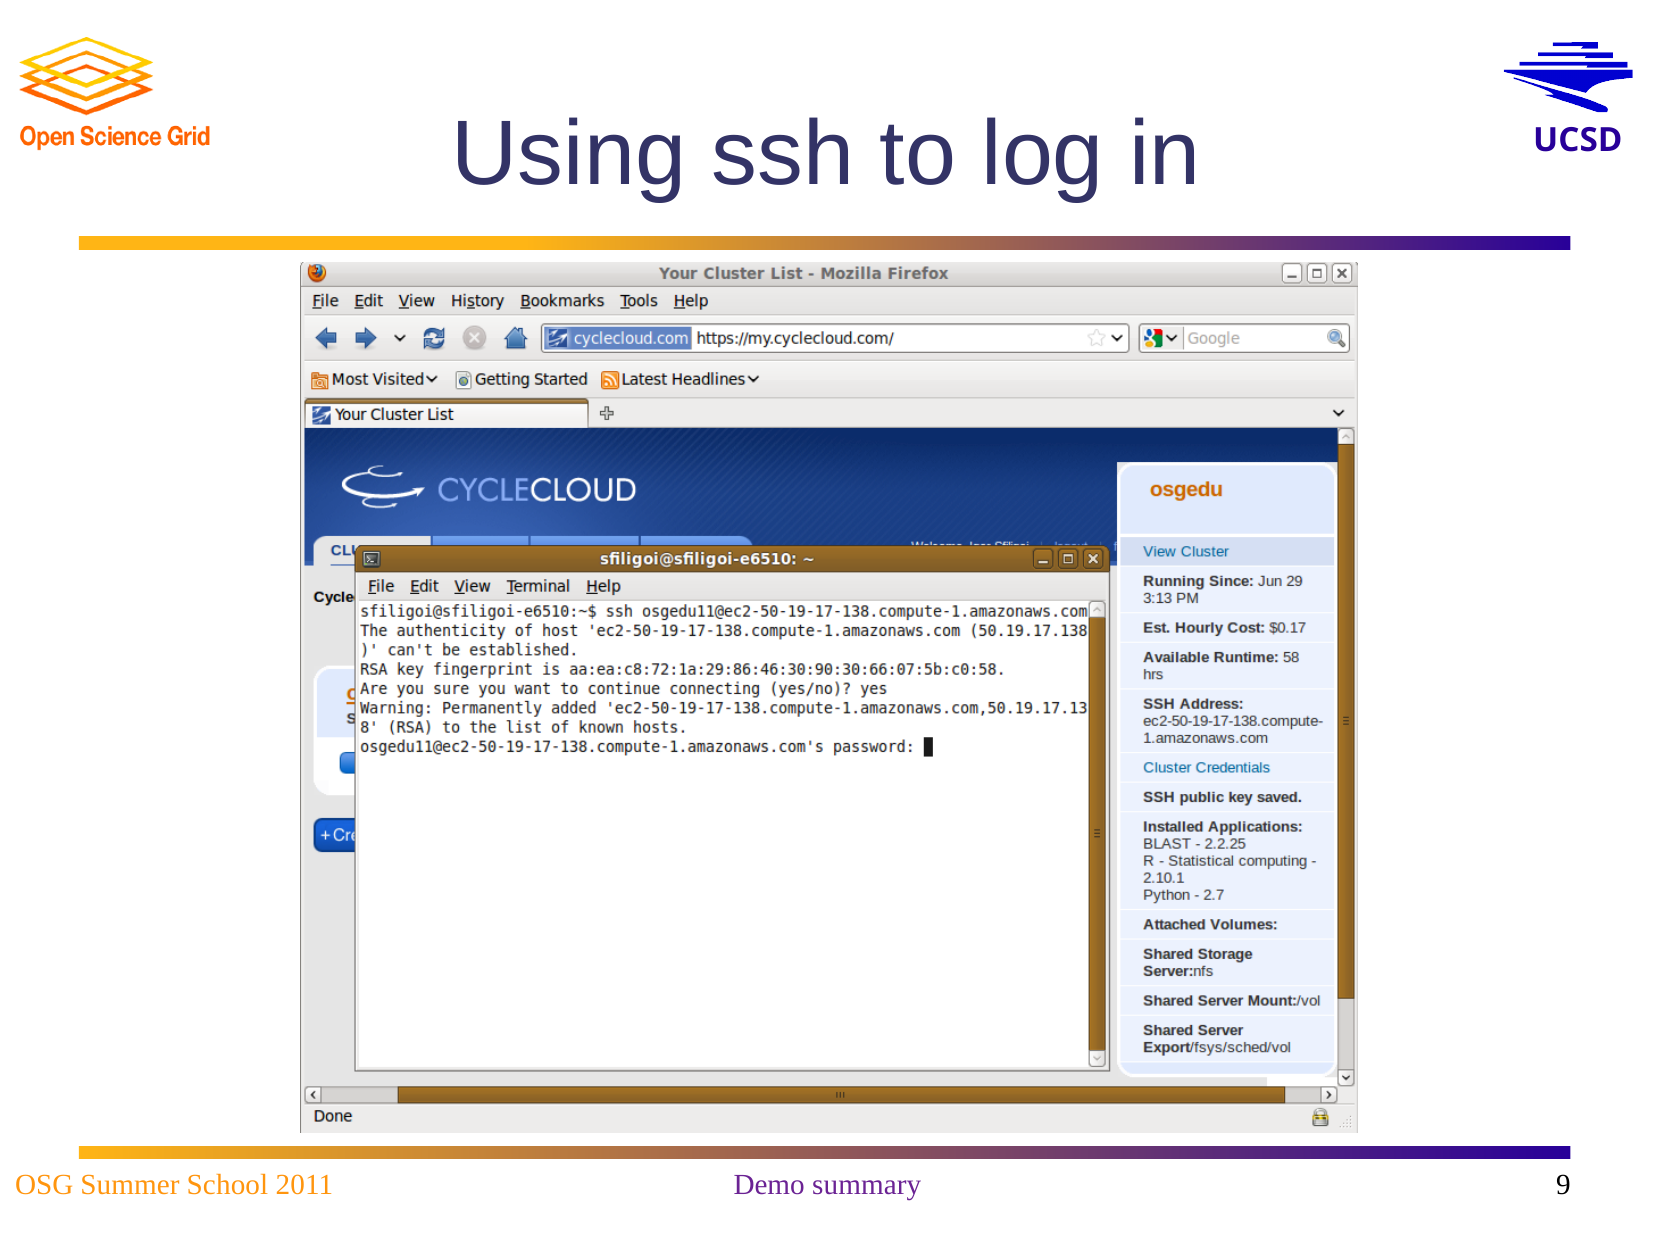

# Using ssh to log in
OSG Summer School 2011
Demo summary
9